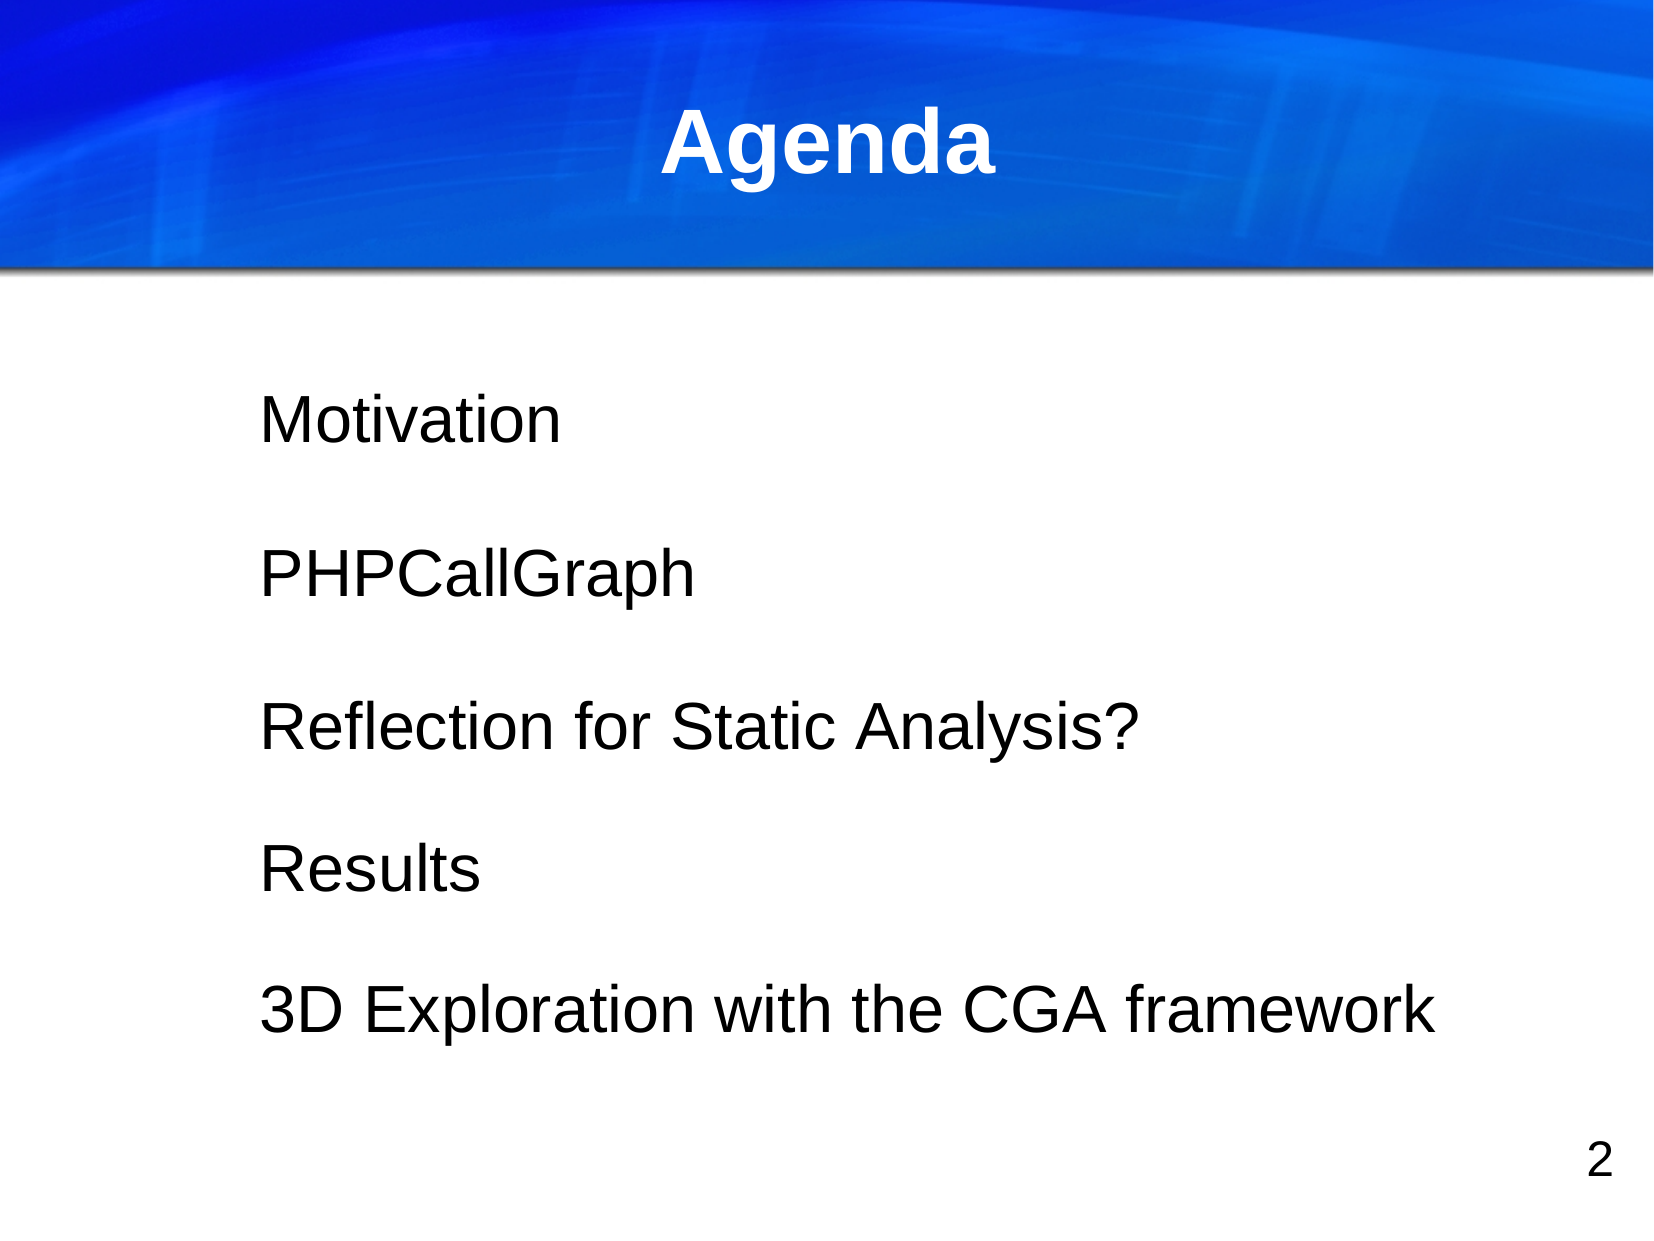

# Agenda
Motivation
PHPCallGraph
Reflection for Static Analysis?
Results
3D Exploration with the CGA framework